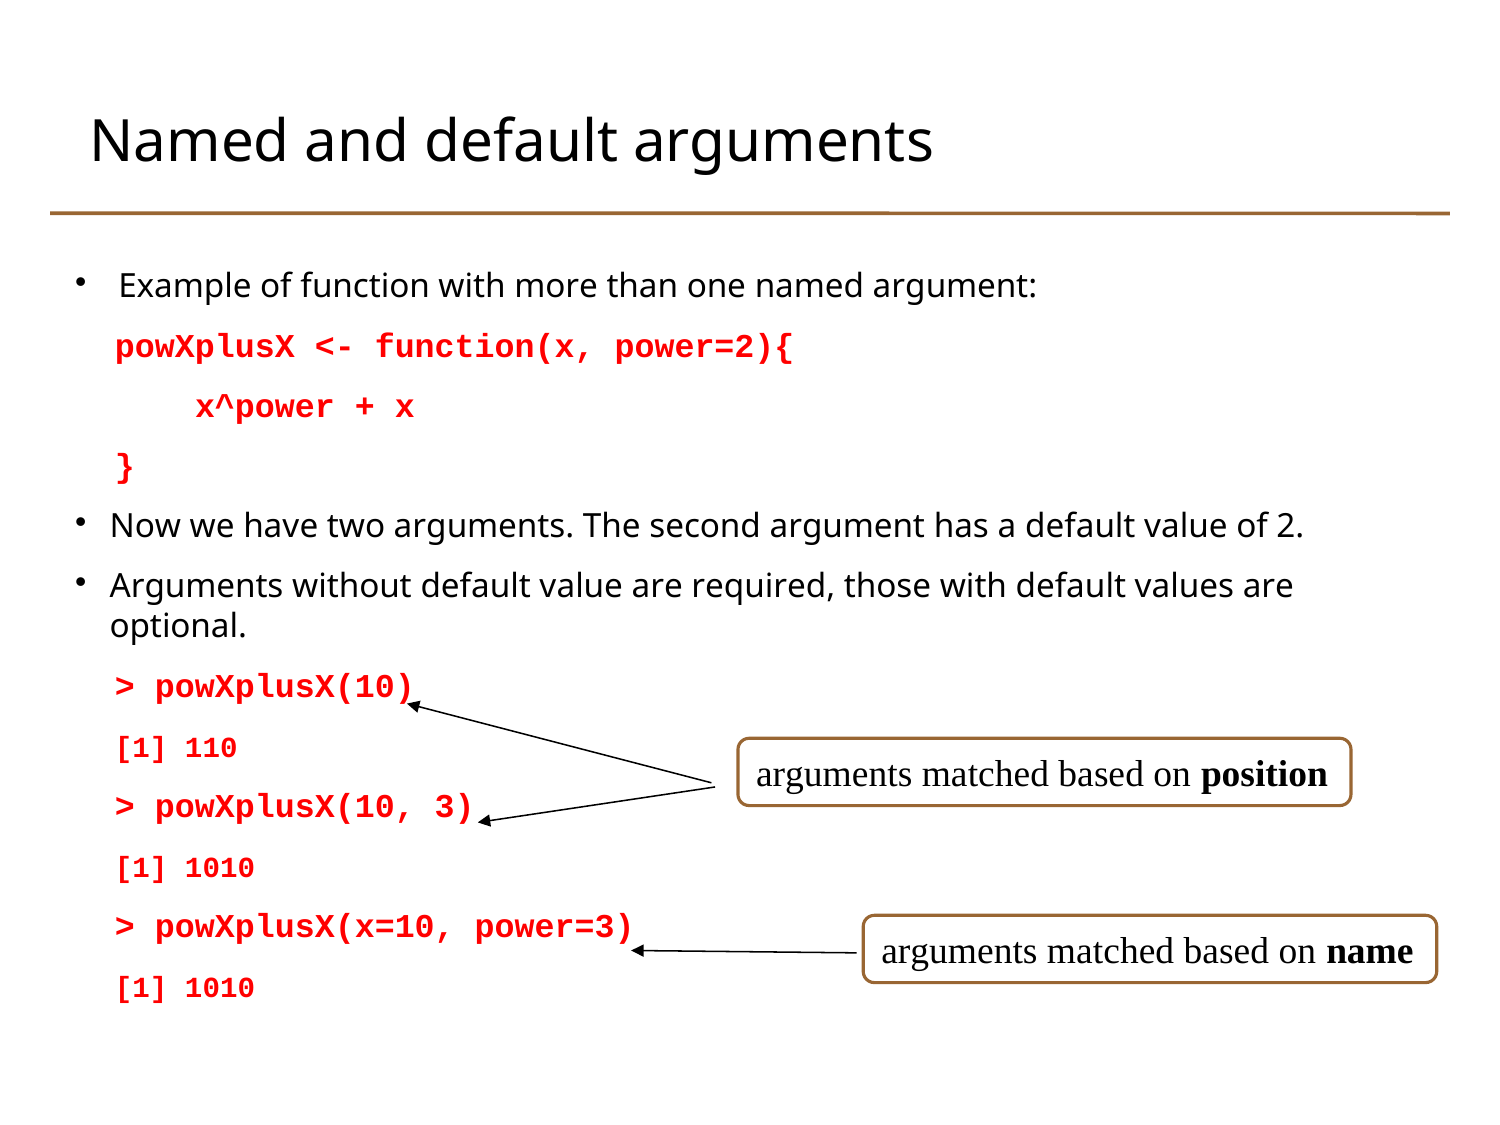

Named and default arguments
 Example of function with more than one named argument:
 powXplusX <- function(x, power=2){
 x^power + x
 }
Now we have two arguments. The second argument has a default value of 2.
Arguments without default value are required, those with default values are optional.
 > powXplusX(10)
 [1] 110
 > powXplusX(10, 3)
 [1] 1010
 > powXplusX(x=10, power=3)
 [1] 1010
arguments matched based on position
arguments matched based on name